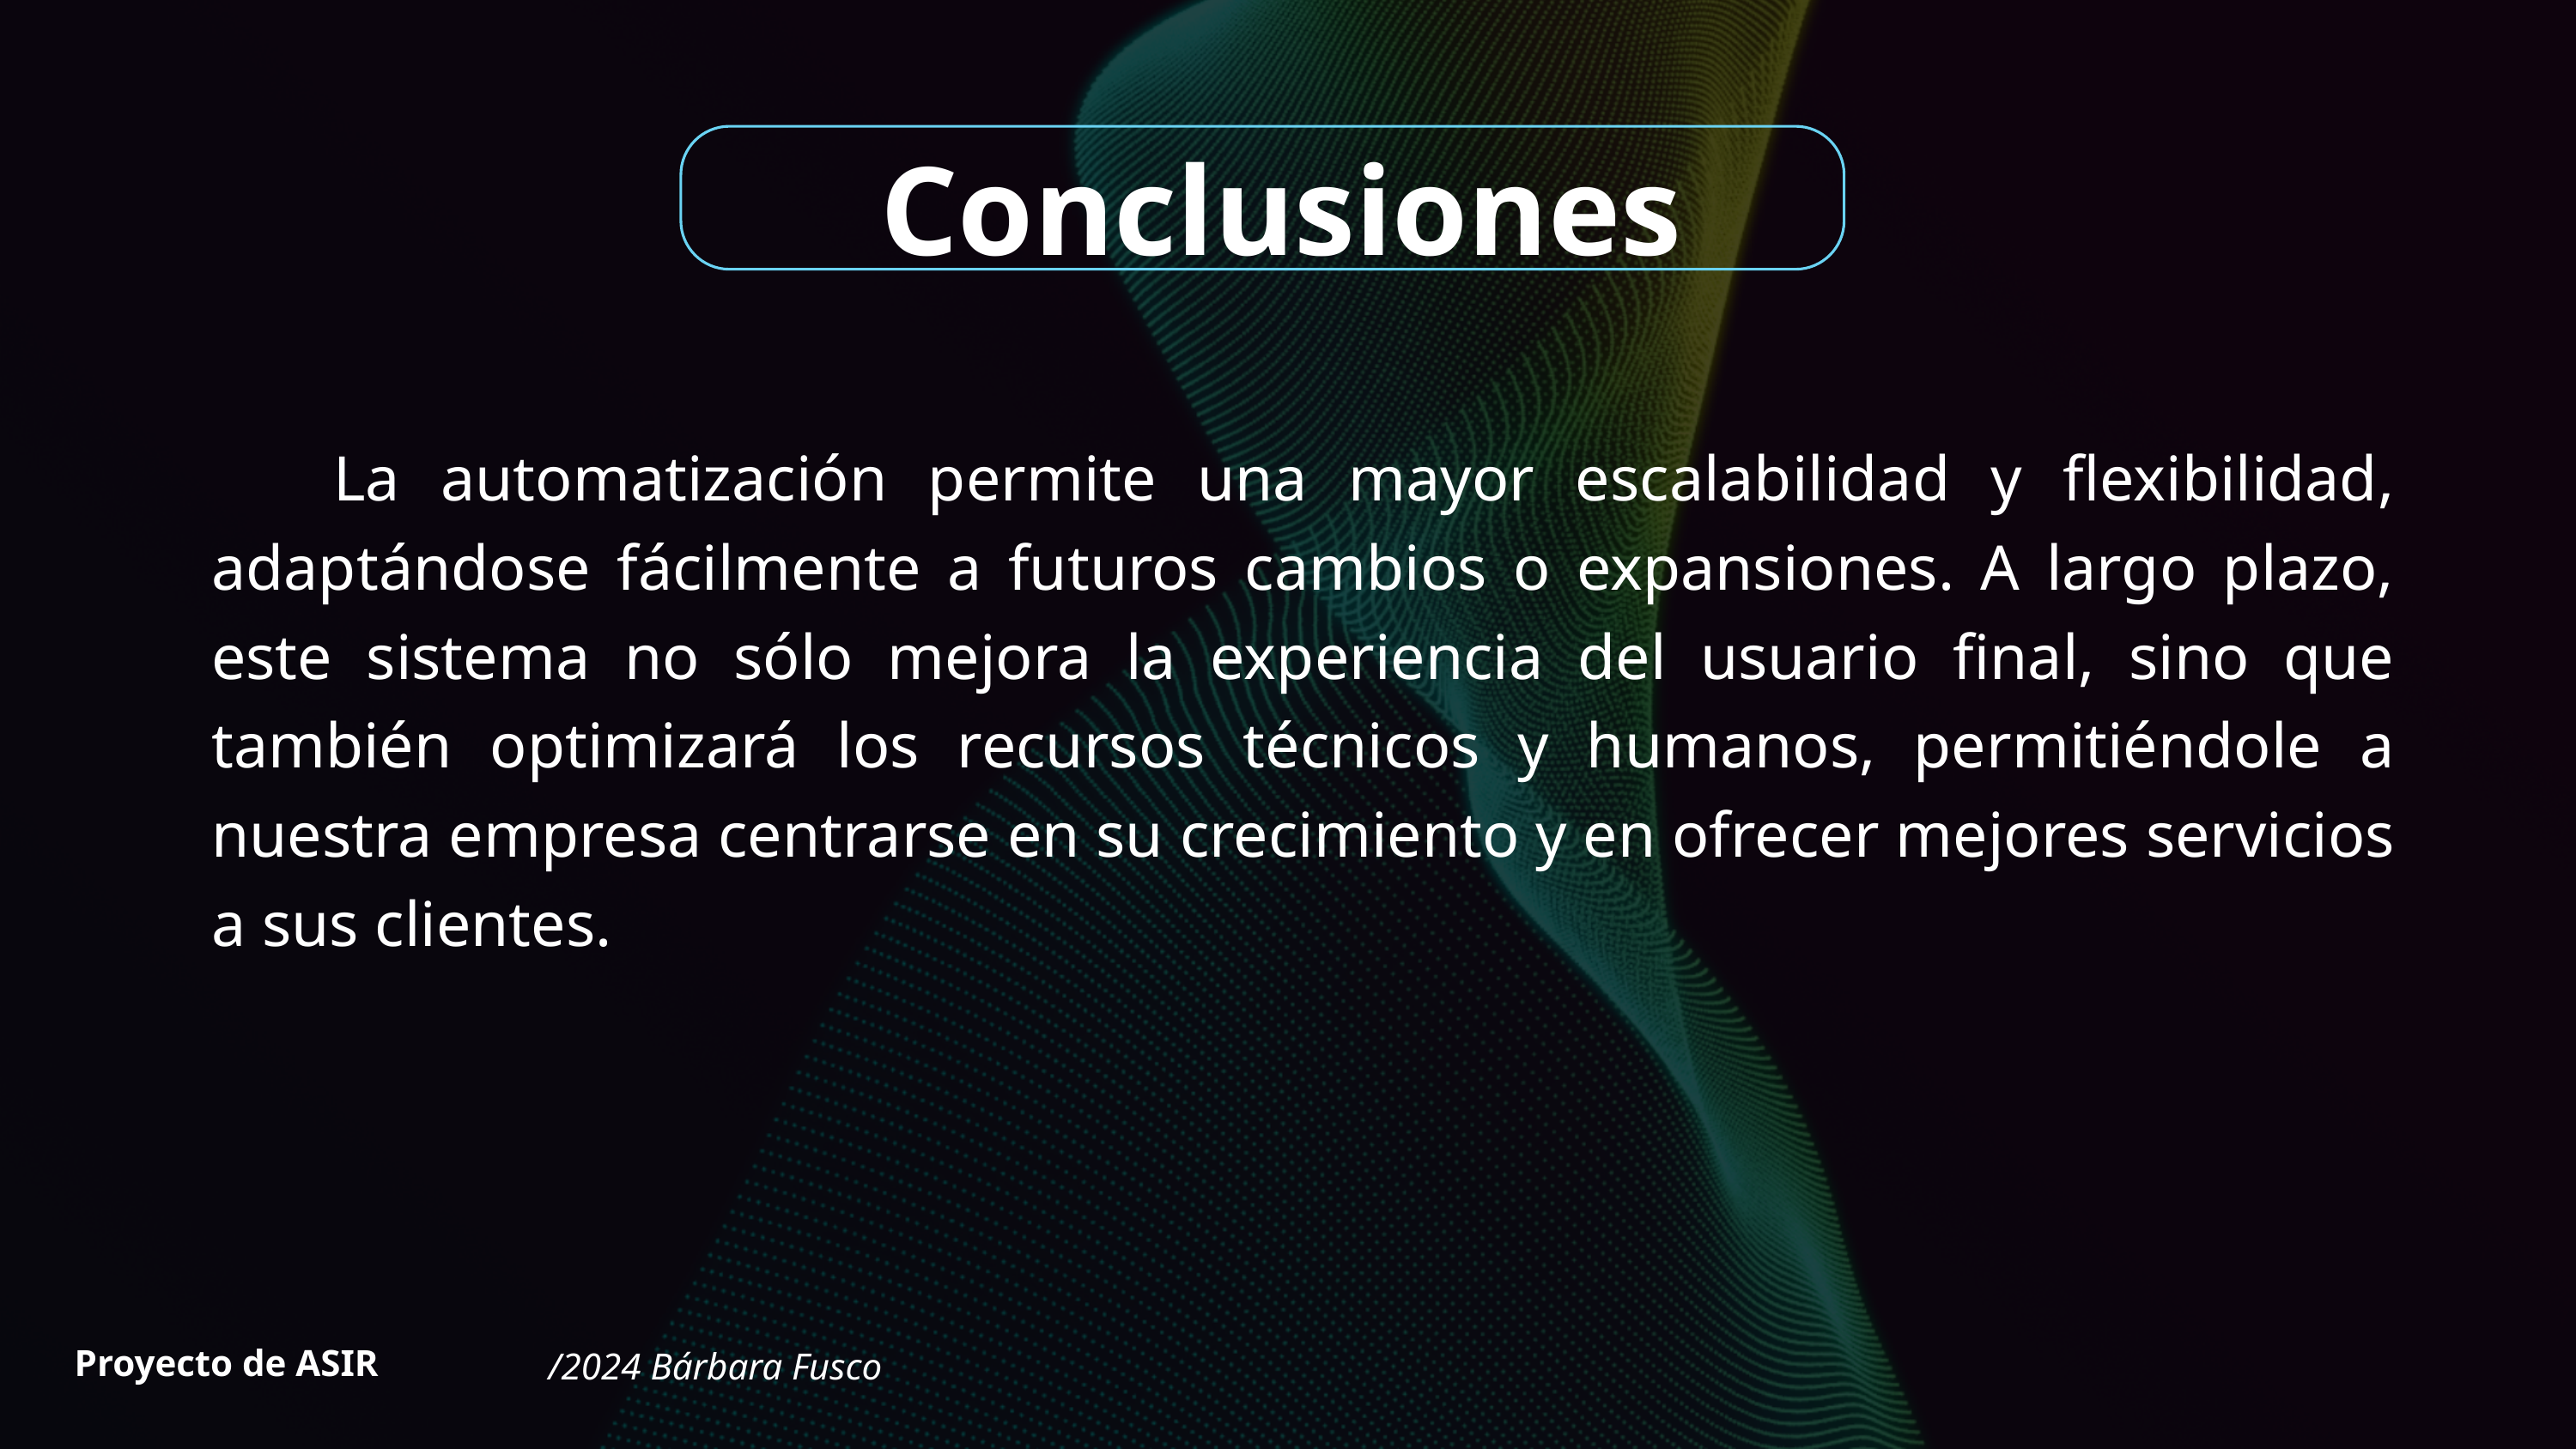

Conclusiones
 La automatización permite una mayor escalabilidad y flexibilidad, adaptándose fácilmente a futuros cambios o expansiones. A largo plazo, este sistema no sólo mejora la experiencia del usuario final, sino que también optimizará los recursos técnicos y humanos, permitiéndole a nuestra empresa centrarse en su crecimiento y en ofrecer mejores servicios a sus clientes.
Proyecto de ASIR
/2024 Bárbara Fusco